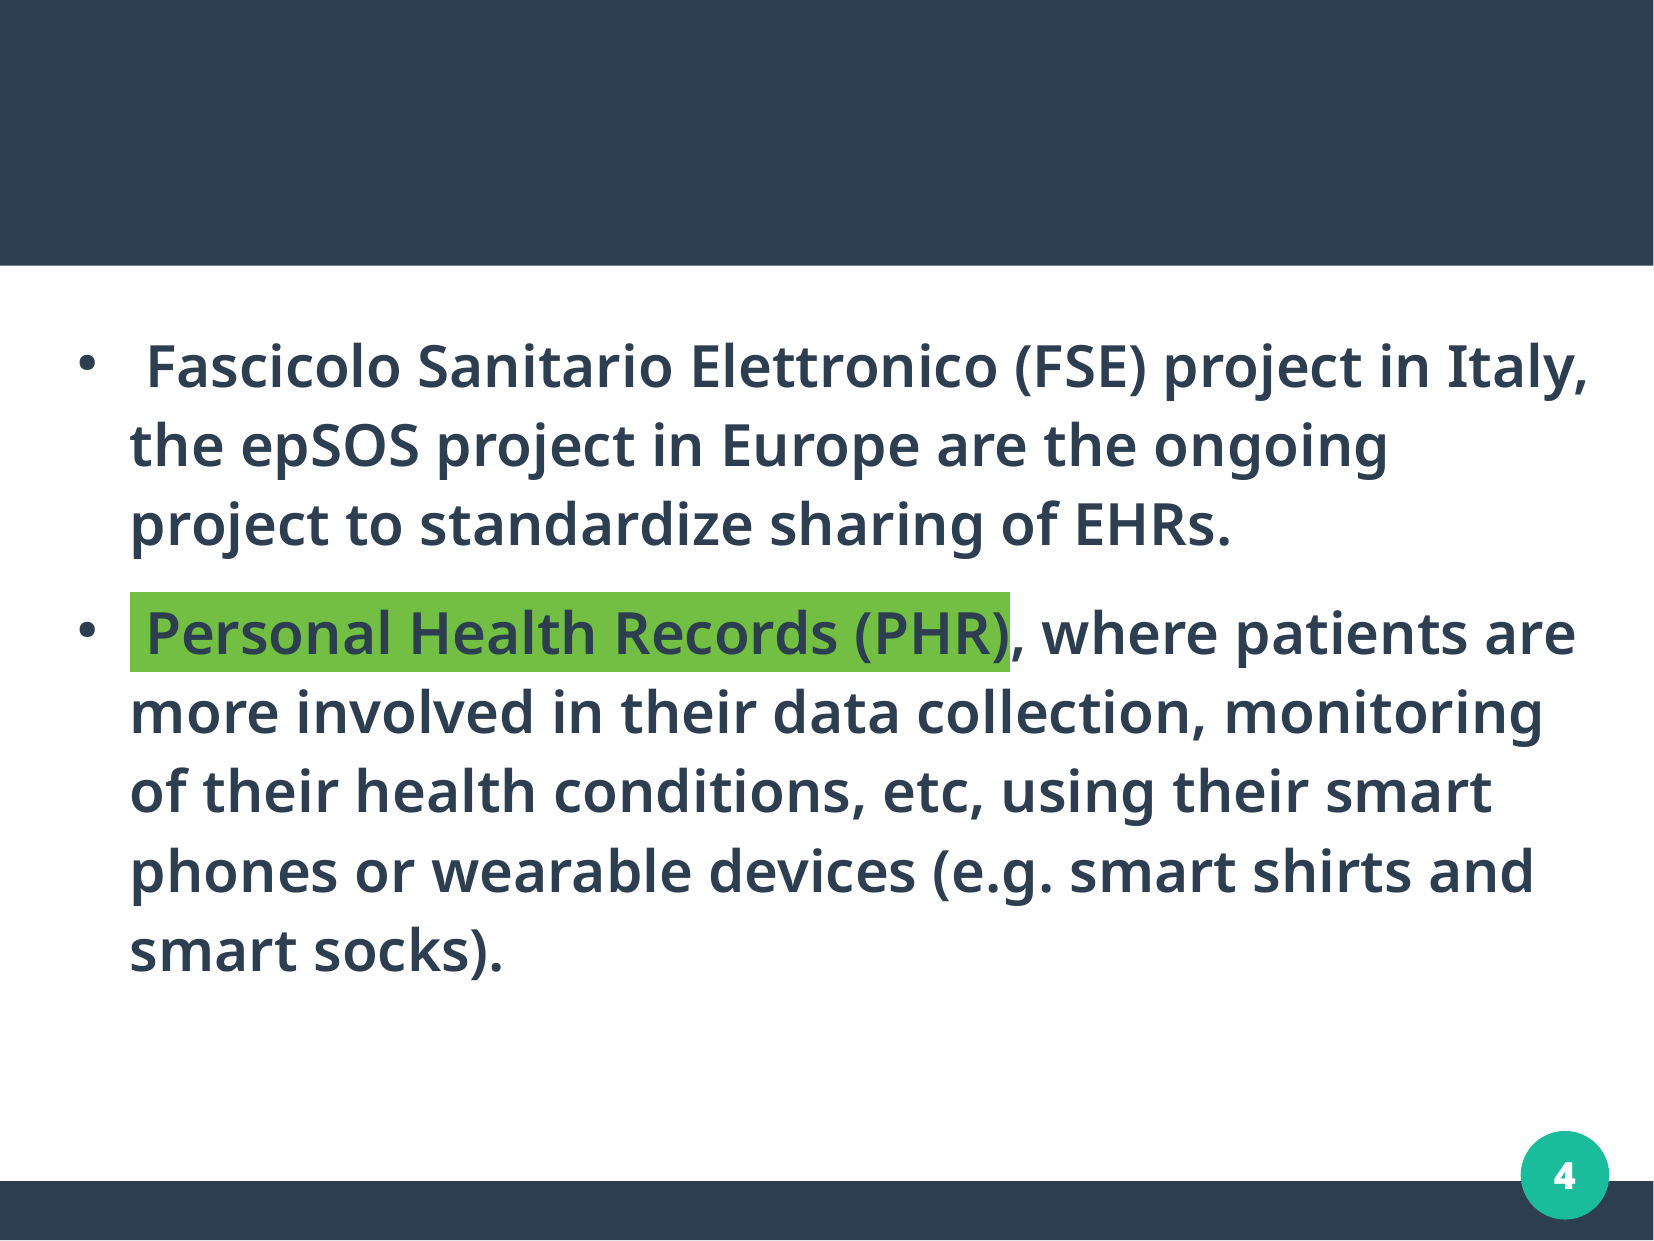

#
 Fascicolo Sanitario Elettronico (FSE) project in Italy, the epSOS project in Europe are the ongoing project to standardize sharing of EHRs.
 Personal Health Records (PHR), where patients are more involved in their data collection, monitoring of their health conditions, etc, using their smart phones or wearable devices (e.g. smart shirts and smart socks).
4